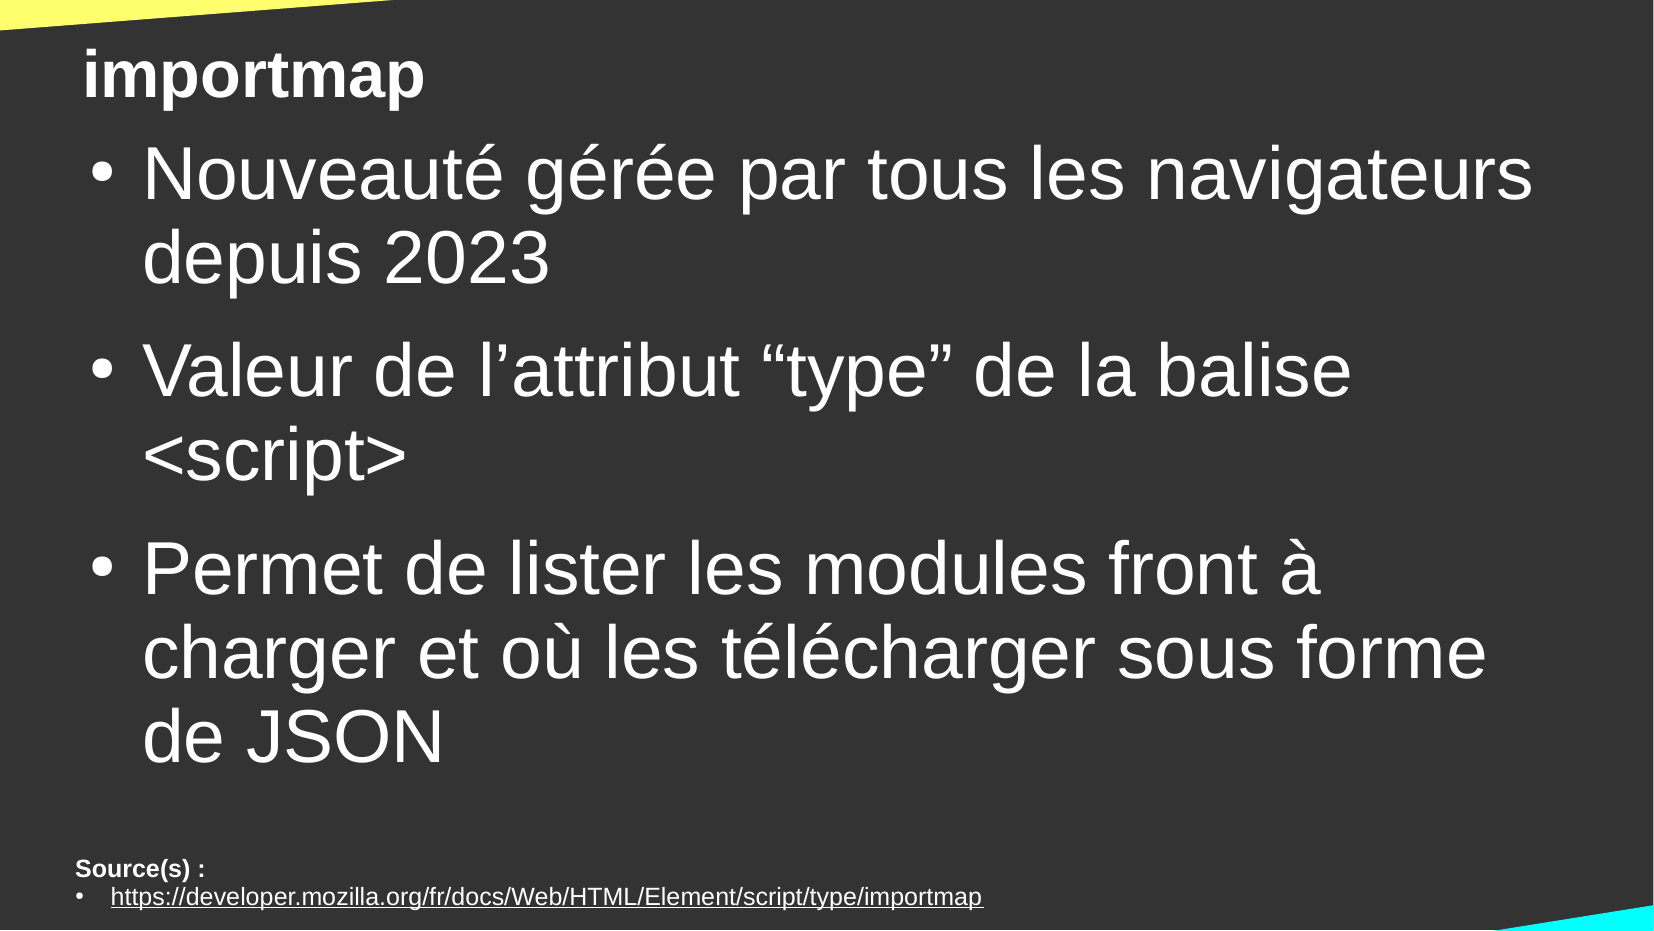

# importmap
Nouveauté gérée par tous les navigateurs depuis 2023
Valeur de l’attribut “type” de la balise <script>
Permet de lister les modules front à charger et où les télécharger sous forme de JSON
Source(s) :
https://developer.mozilla.org/fr/docs/Web/HTML/Element/script/type/importmap